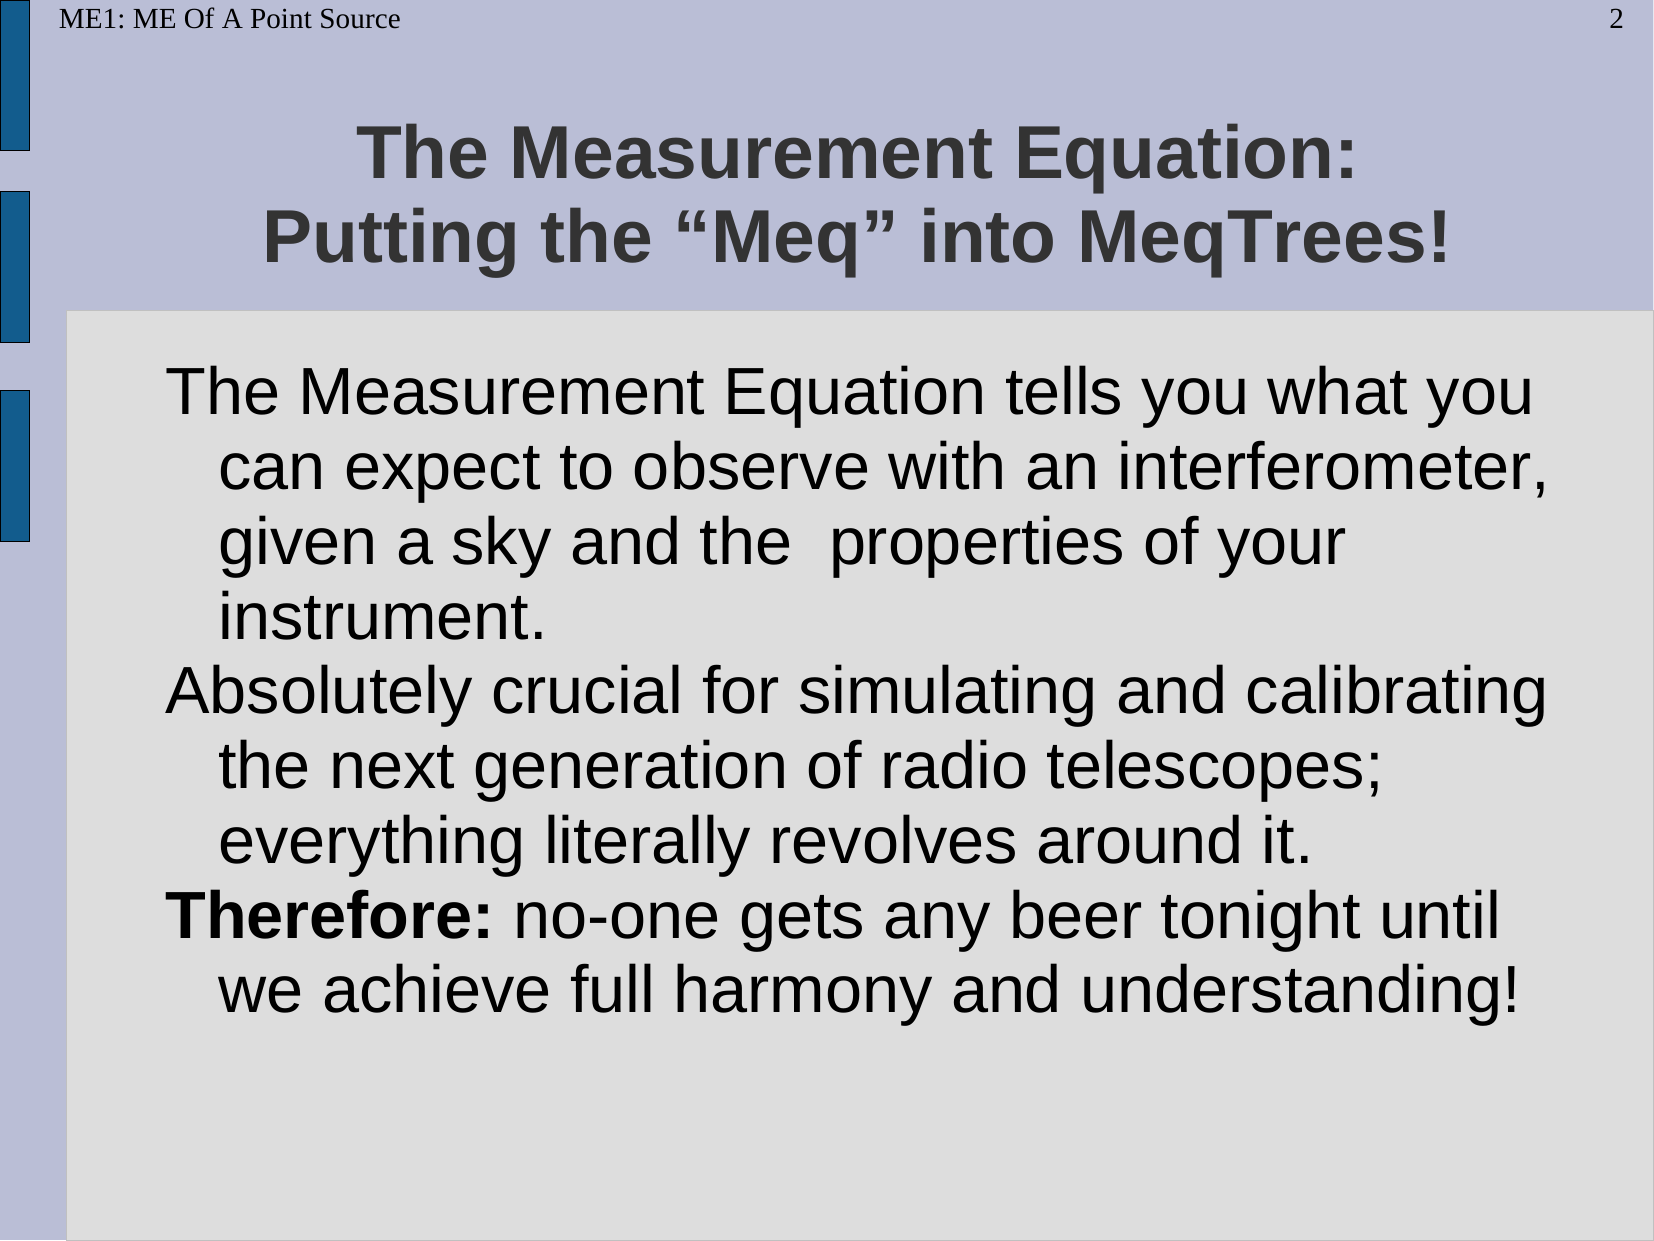

ME1: ME Of A Point Source
2
# The Measurement Equation: Putting the “Meq” into MeqTrees!
The Measurement Equation tells you what you can expect to observe with an interferometer, given a sky and the properties of your instrument.
Absolutely crucial for simulating and calibrating the next generation of radio telescopes; everything literally revolves around it.
Therefore: no-one gets any beer tonight until we achieve full harmony and understanding!